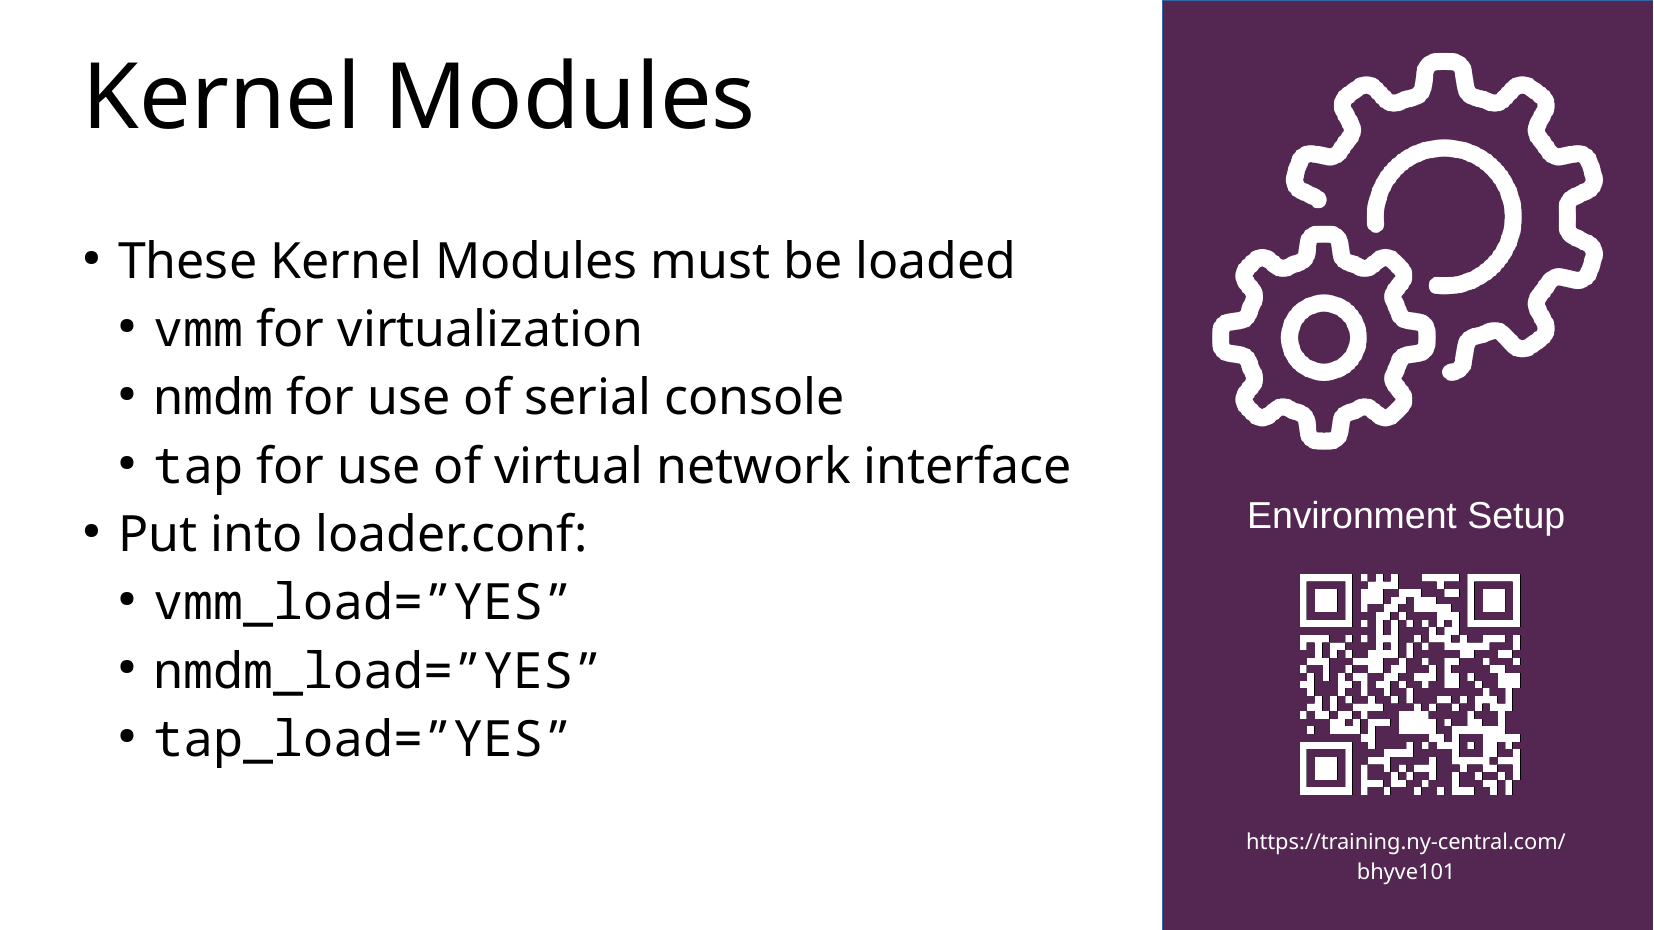

# Kernel Modules
These Kernel Modules must be loaded
vmm for virtualization
nmdm for use of serial console
tap for use of virtual network interface
Put into loader.conf:
vmm_load=”YES”
nmdm_load=”YES”
tap_load=”YES”
Environment Setup
https://training.ny-central.com/bhyve101